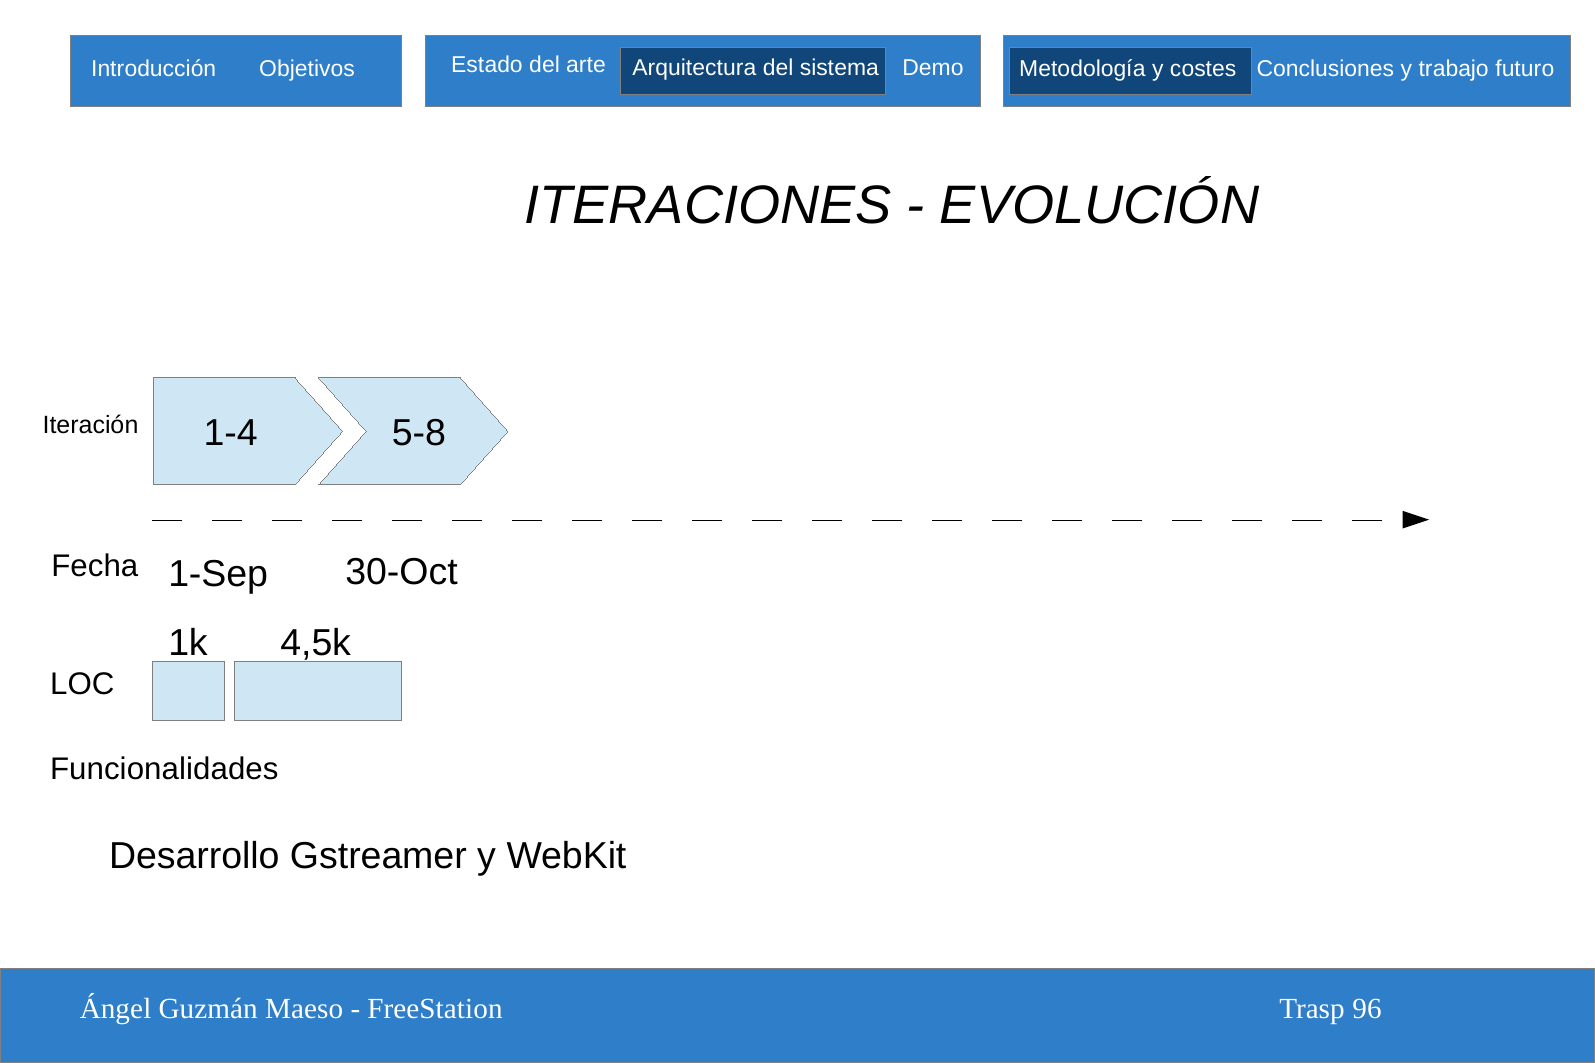

Metodología y costes
Metodología y costes
Conclusiones y trabajo futuro
Conclusiones y trabajo futuro
Introducción
# Objetivos
Estado del arte
Estado del arte
Arquitectura del sistema
Arquitectura del sistema
Demo
Demo
ITERACIONES - EVOLUCIÓN
Iteración
1-4
5-8
Fecha
30-Oct
1-Sep
1k
4,5k
LOC
Funcionalidades
Desarrollo Gstreamer y WebKit
96